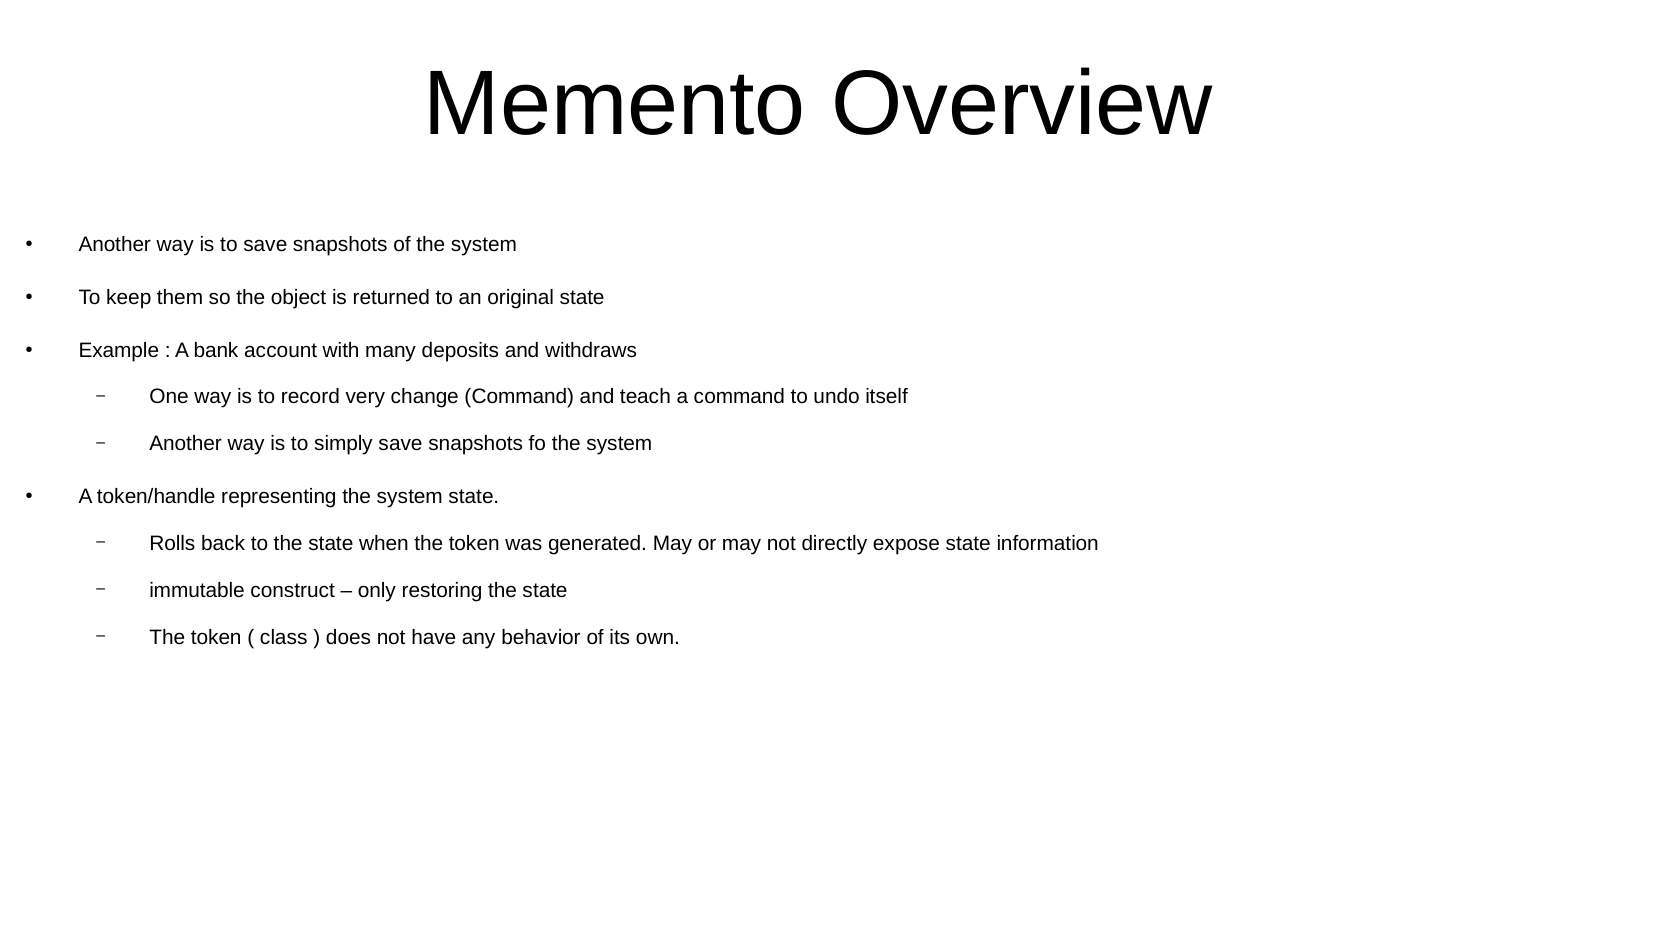

# Memento Overview
Another way is to save snapshots of the system
To keep them so the object is returned to an original state
Example : A bank account with many deposits and withdraws
One way is to record very change (Command) and teach a command to undo itself
Another way is to simply save snapshots fo the system
A token/handle representing the system state.
Rolls back to the state when the token was generated. May or may not directly expose state information
immutable construct – only restoring the state
The token ( class ) does not have any behavior of its own.